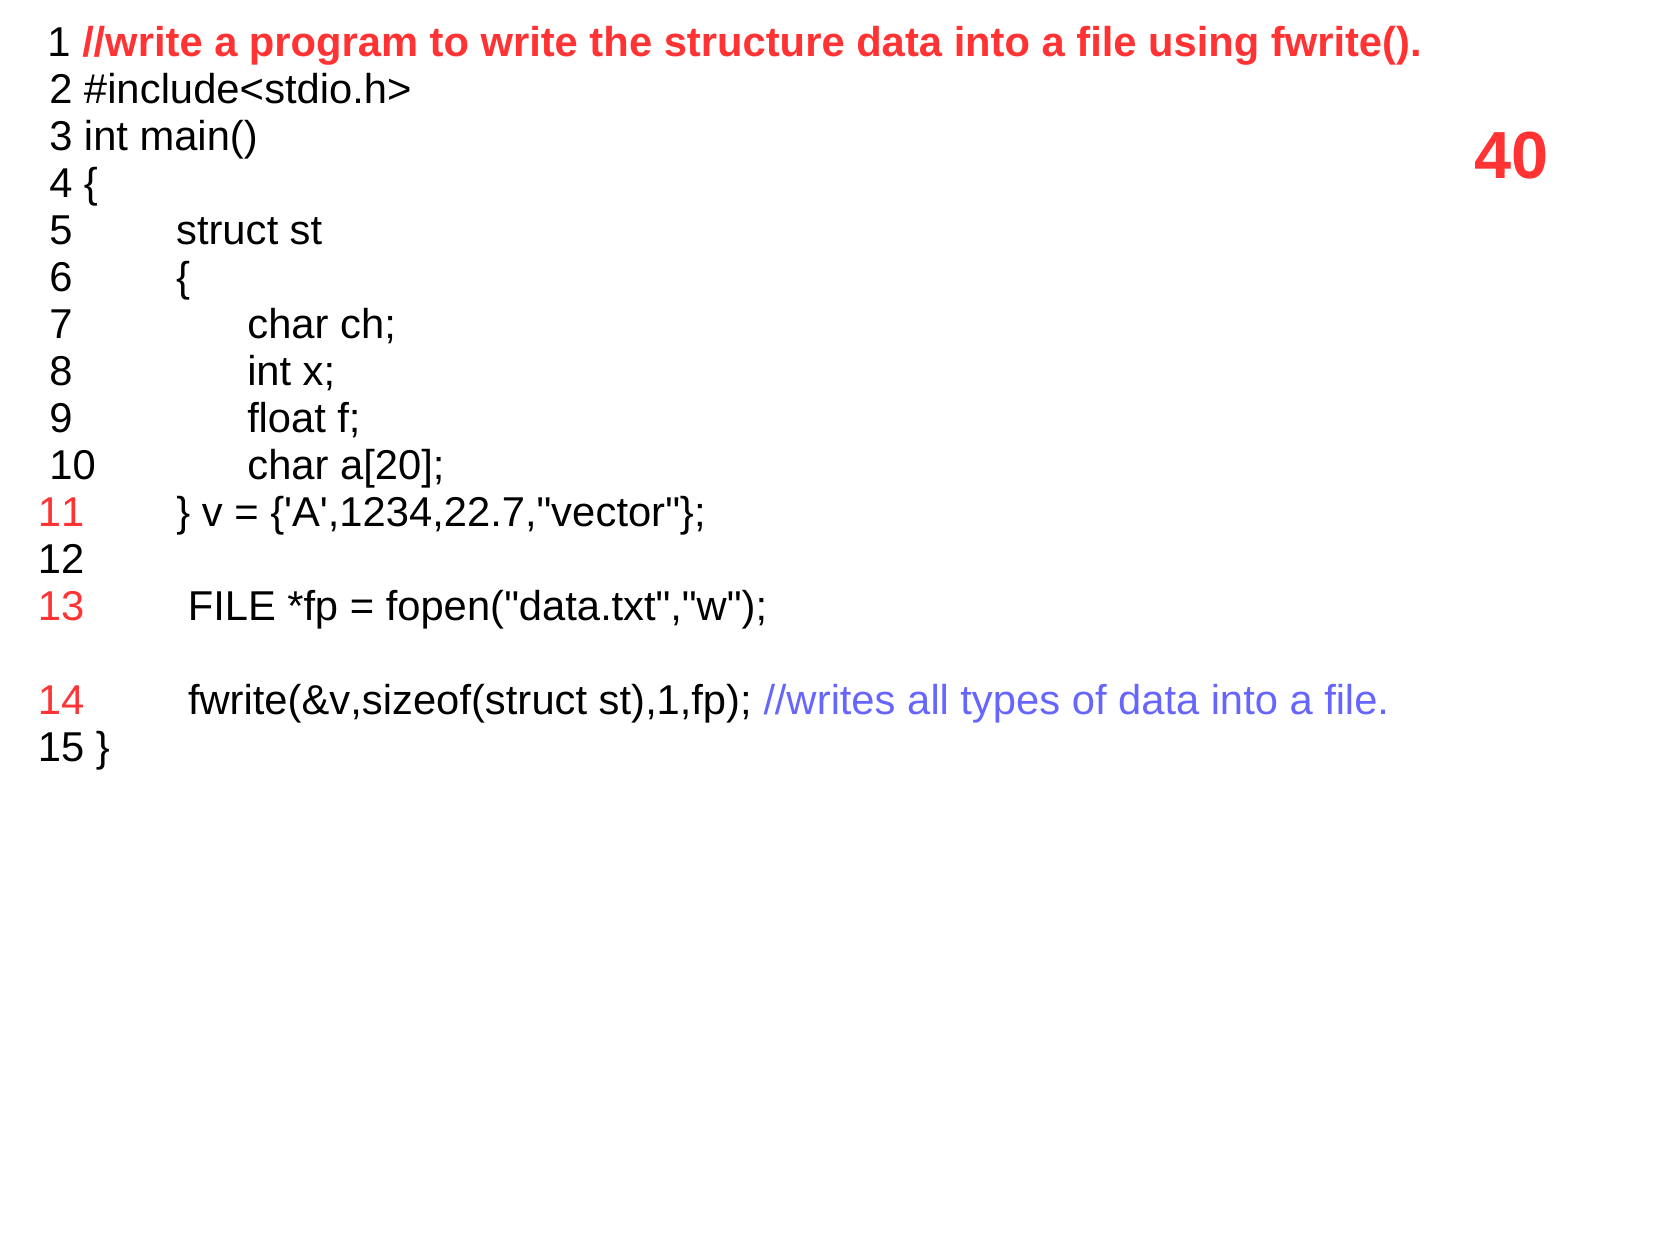

1 //write a program to write the structure data into a file using fwrite().
 2 #include<stdio.h>
 3 int main()
 4 {
 5 struct st
 6 {
 7 	char ch;
 8 	int x;
 9 	float f;
 10 	char a[20];
 11 } v = {'A',1234,22.7,"vector"};
 12
 13 FILE *fp = fopen("data.txt","w");
 14 fwrite(&v,sizeof(struct st),1,fp); //writes all types of data into a file.
 15 }
40